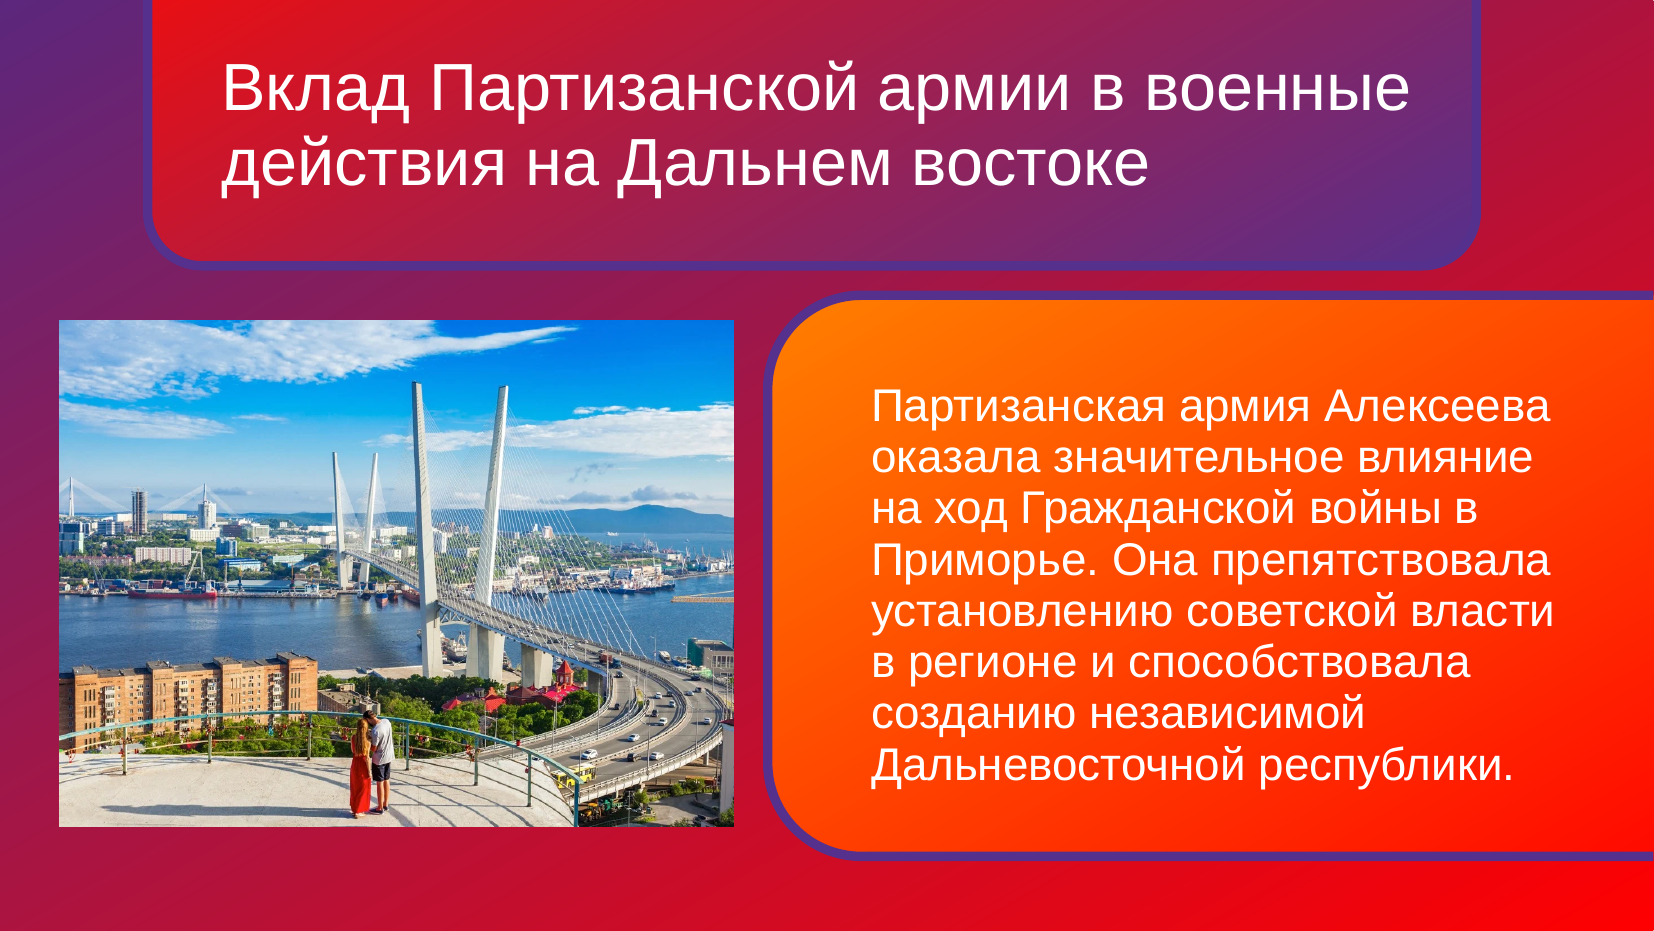

Вклад Партизанской армии в военные действия на Дальнем востоке
Партизанская армия Алексеева оказала значительное влияние на ход Гражданской войны в Приморье. Она препятствовала установлению советской власти в регионе и способствовала созданию независимой Дальневосточной республики.